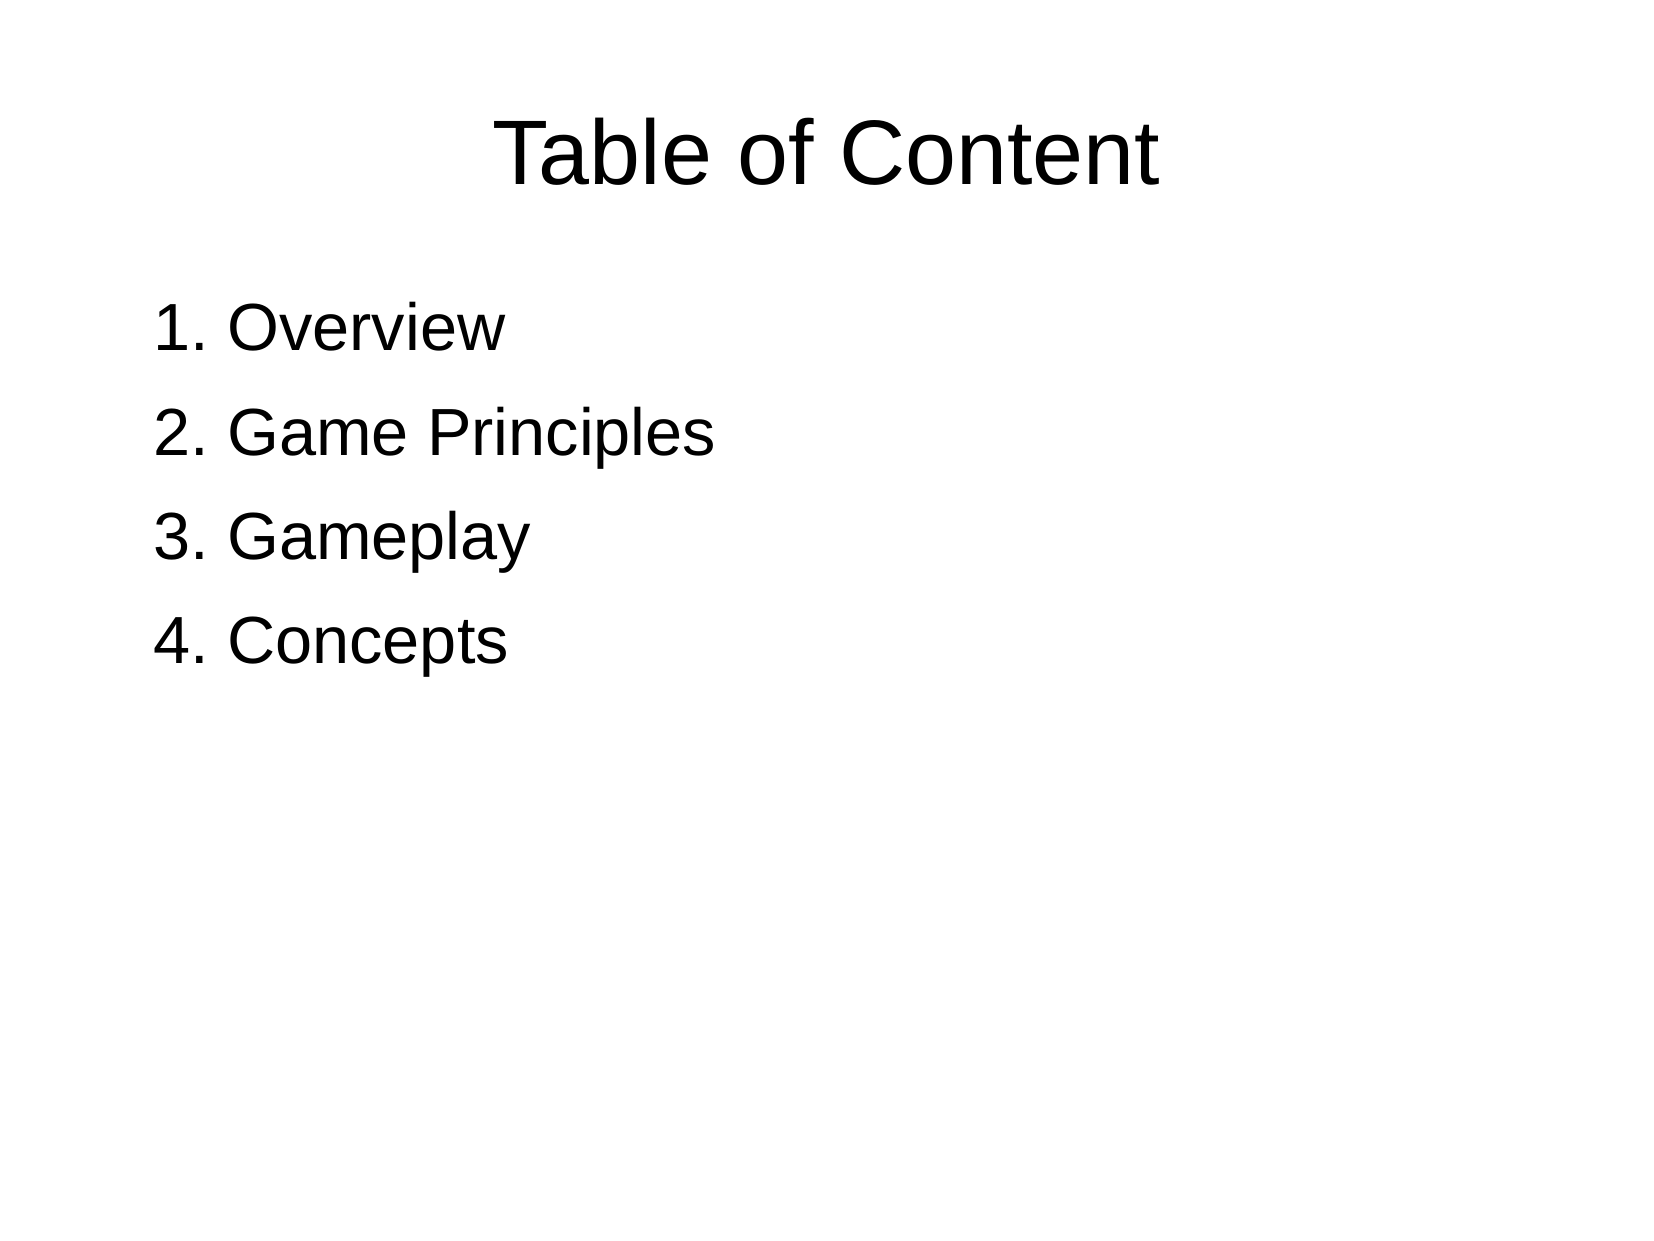

# Table of Content
1. Overview
2. Game Principles
3. Gameplay
4. Concepts